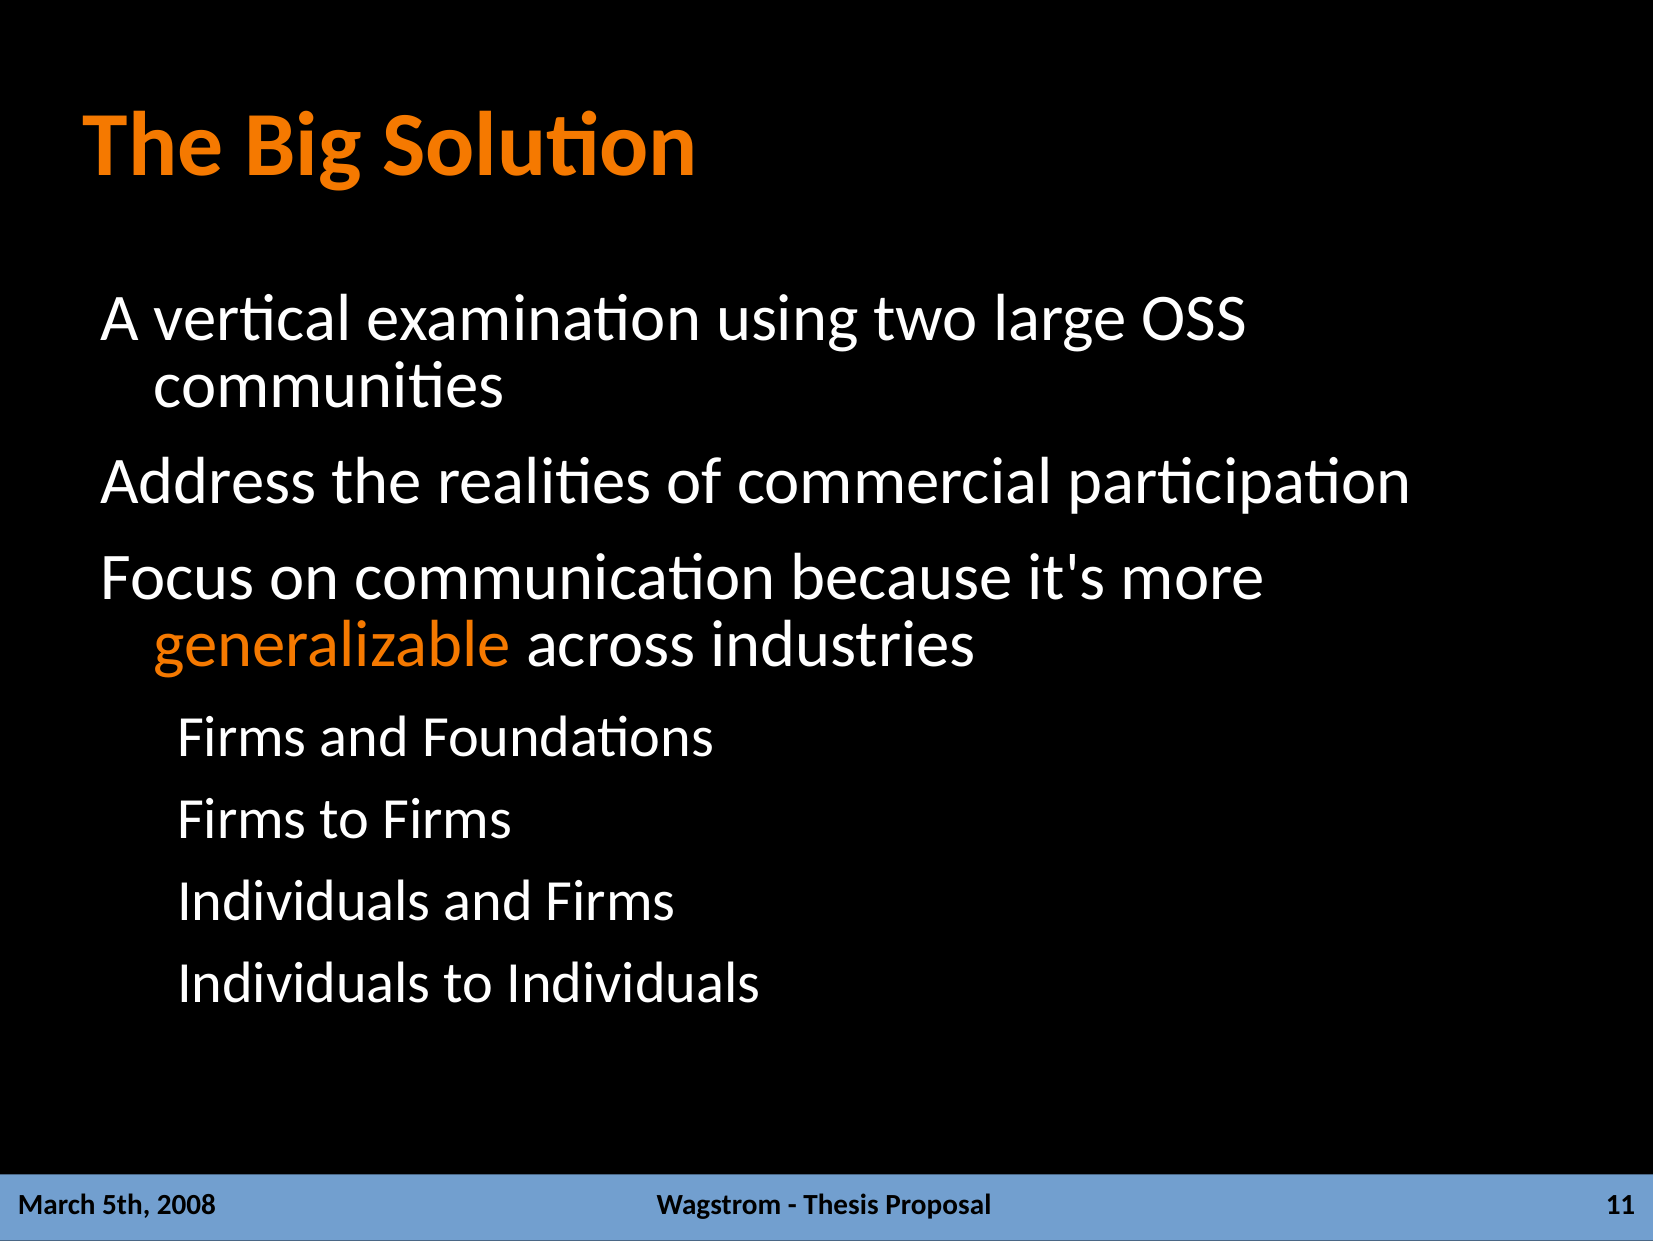

# The Big Solution
A vertical examination using two large OSS communities
Address the realities of commercial participation
Focus on communication because it's more generalizable across industries
Firms and Foundations
Firms to Firms
Individuals and Firms
Individuals to Individuals
March 5th, 2008
Wagstrom - Thesis Proposal
11